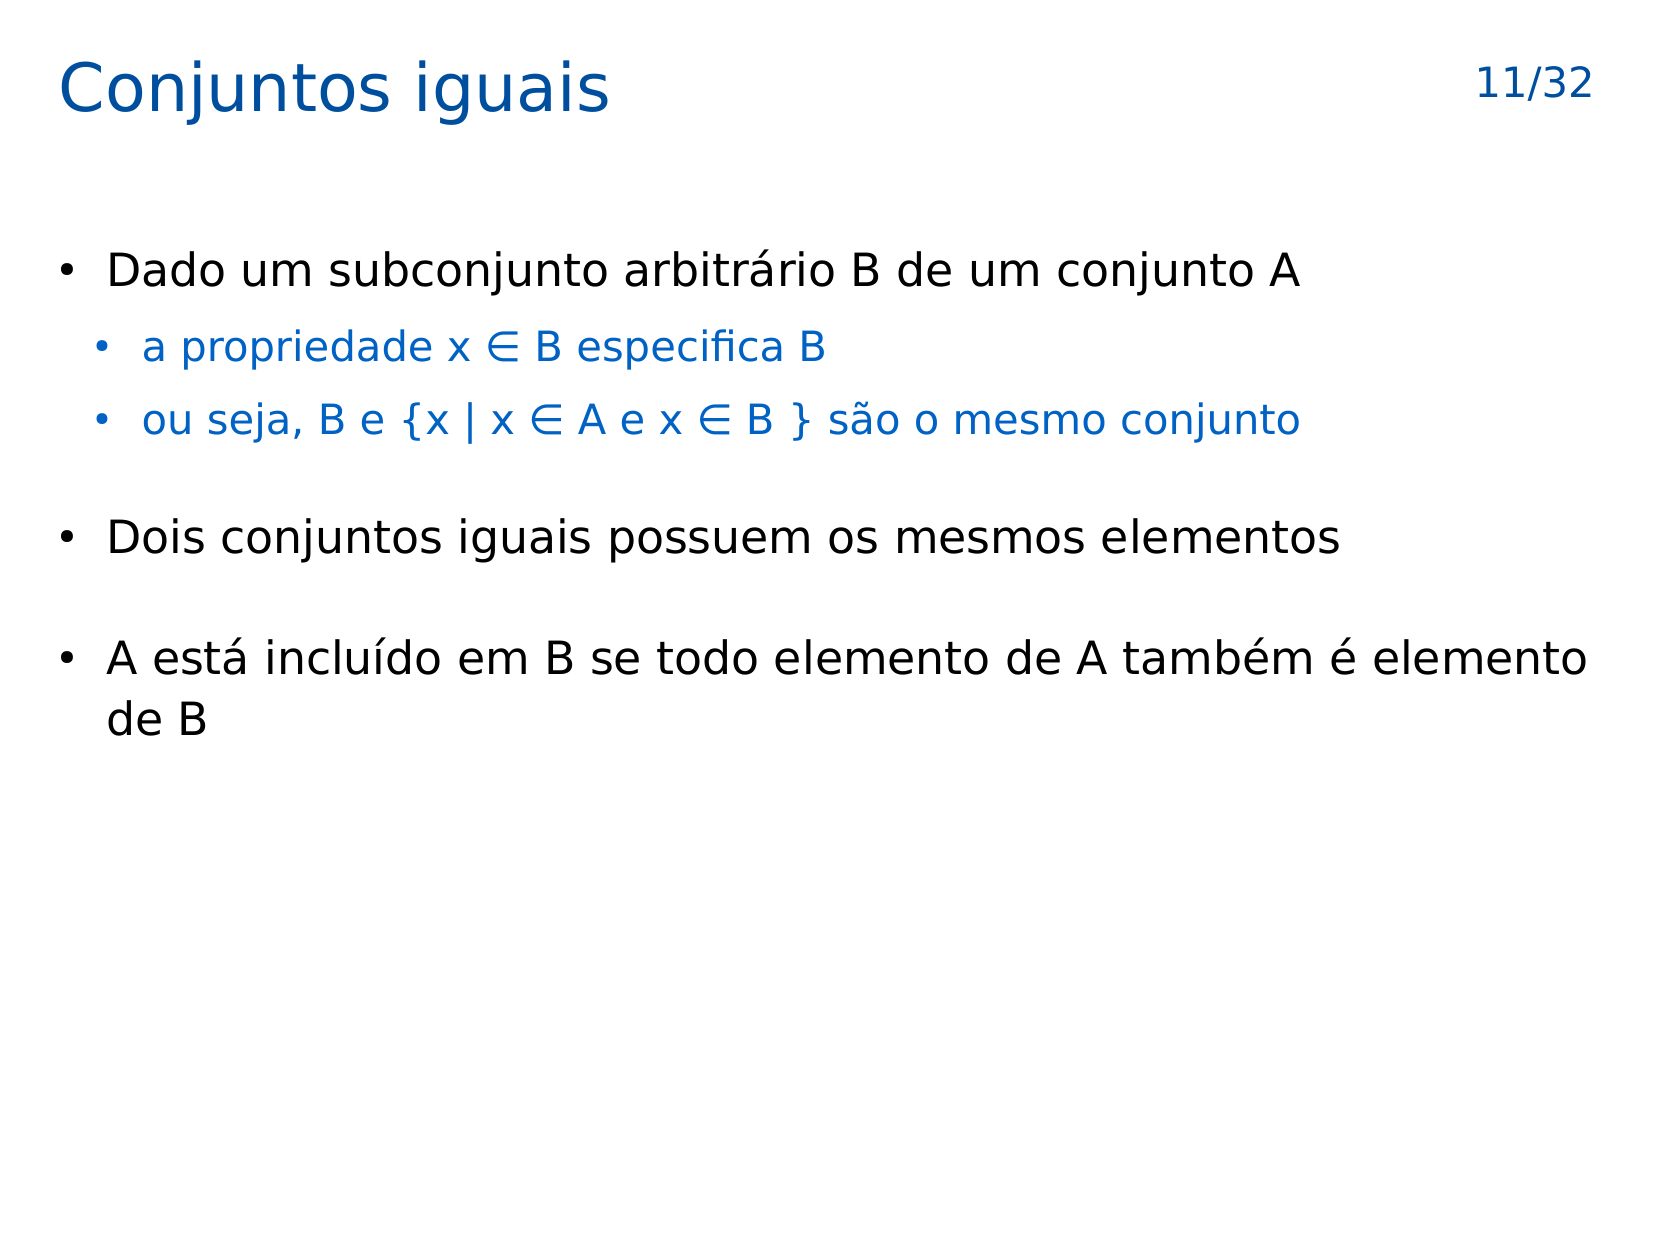

# Conjuntos iguais
11
Dado um subconjunto arbitrário B de um conjunto A
a propriedade x ∈ B especifica B
ou seja, B e {x | x ∈ A e x ∈ B } são o mesmo conjunto
Dois conjuntos iguais possuem os mesmos elementos
A está incluído em B se todo elemento de A também é elemento de B